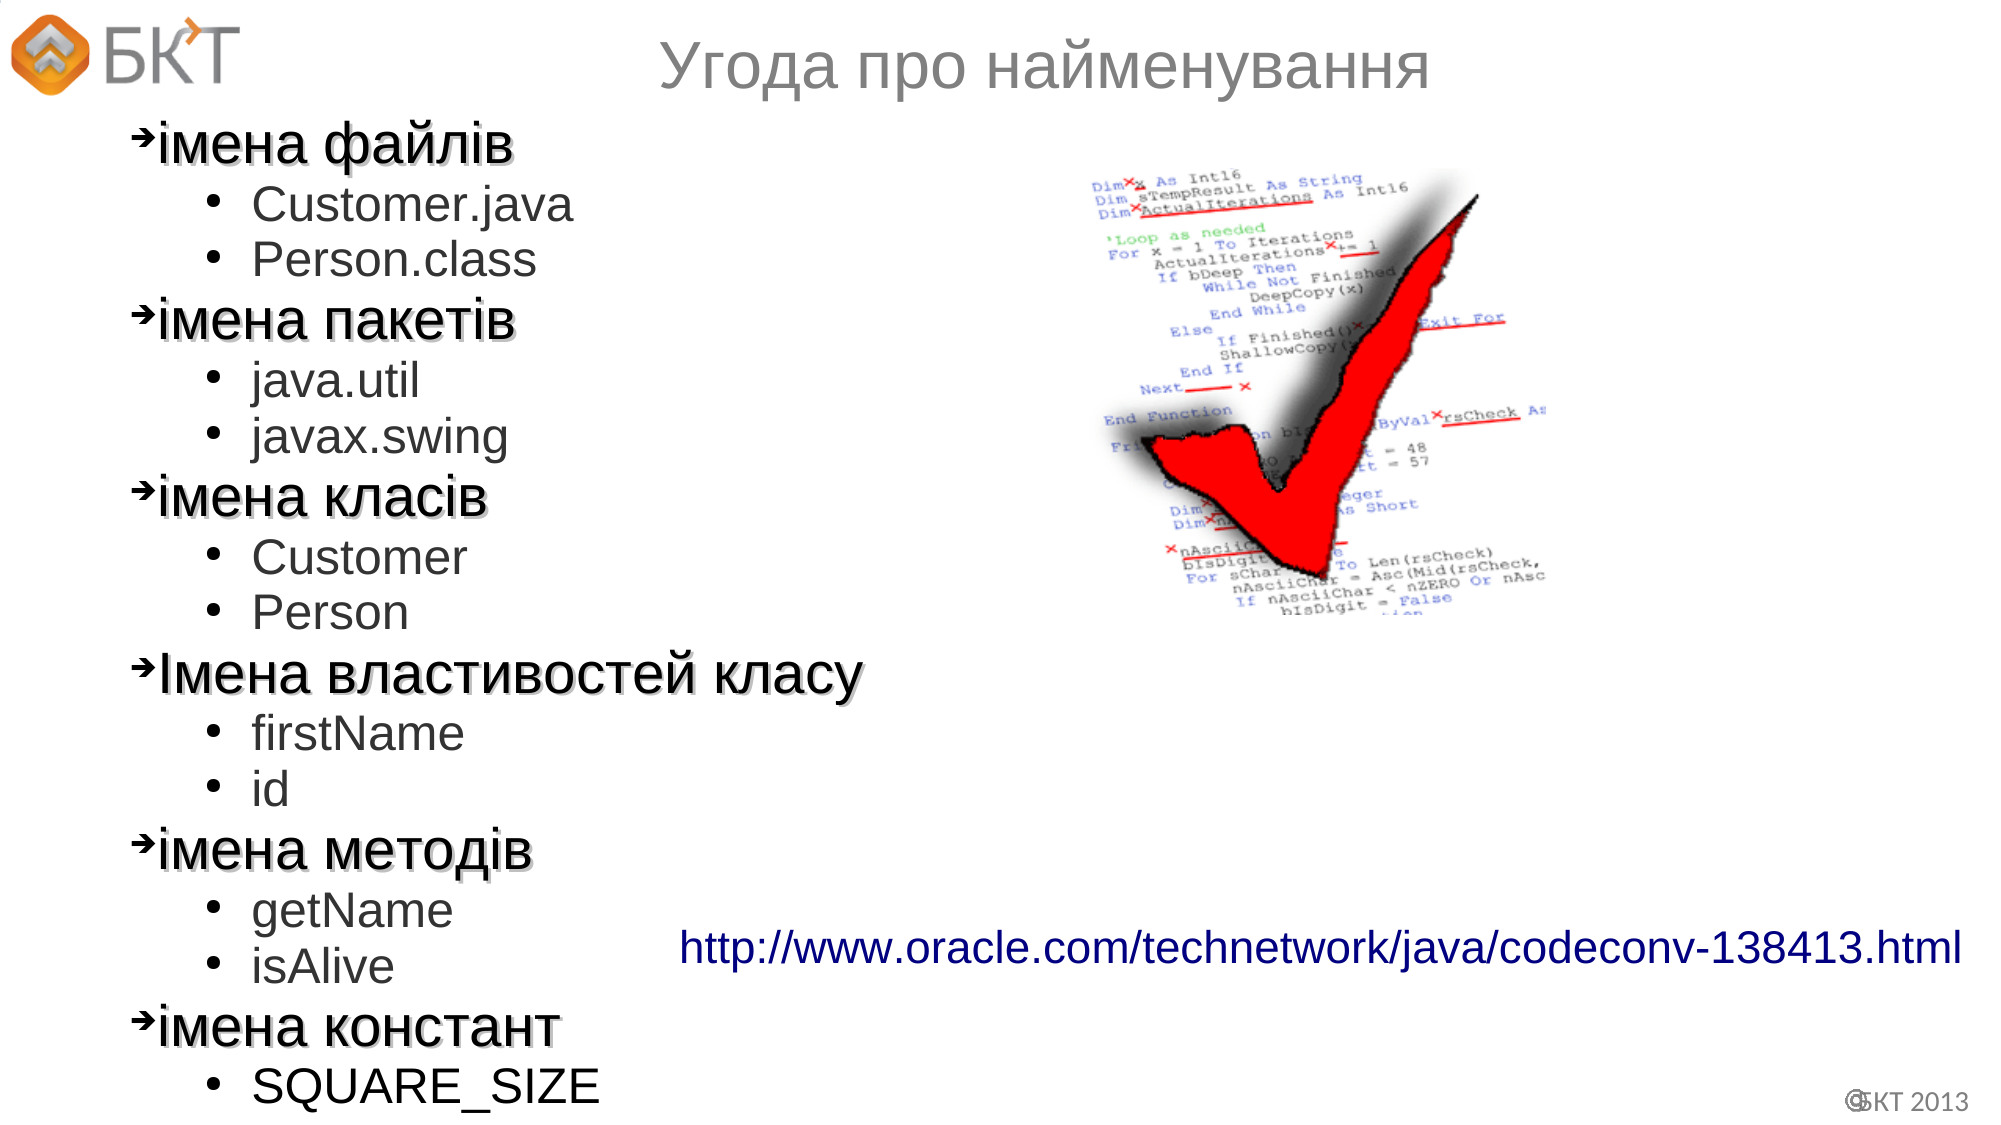

Угода про найменування
імена файлів
Customer.java
Person.class
імена пакетів
java.util
javax.swing
імена класів
Customer
Person
Імена властивостей класу
firstName
id
імена методів
getName
isAlive
імена констант
SQUARE_SIZE
http://www.oracle.com/technetwork/java/codeconv-138413.html
БКТ 2013